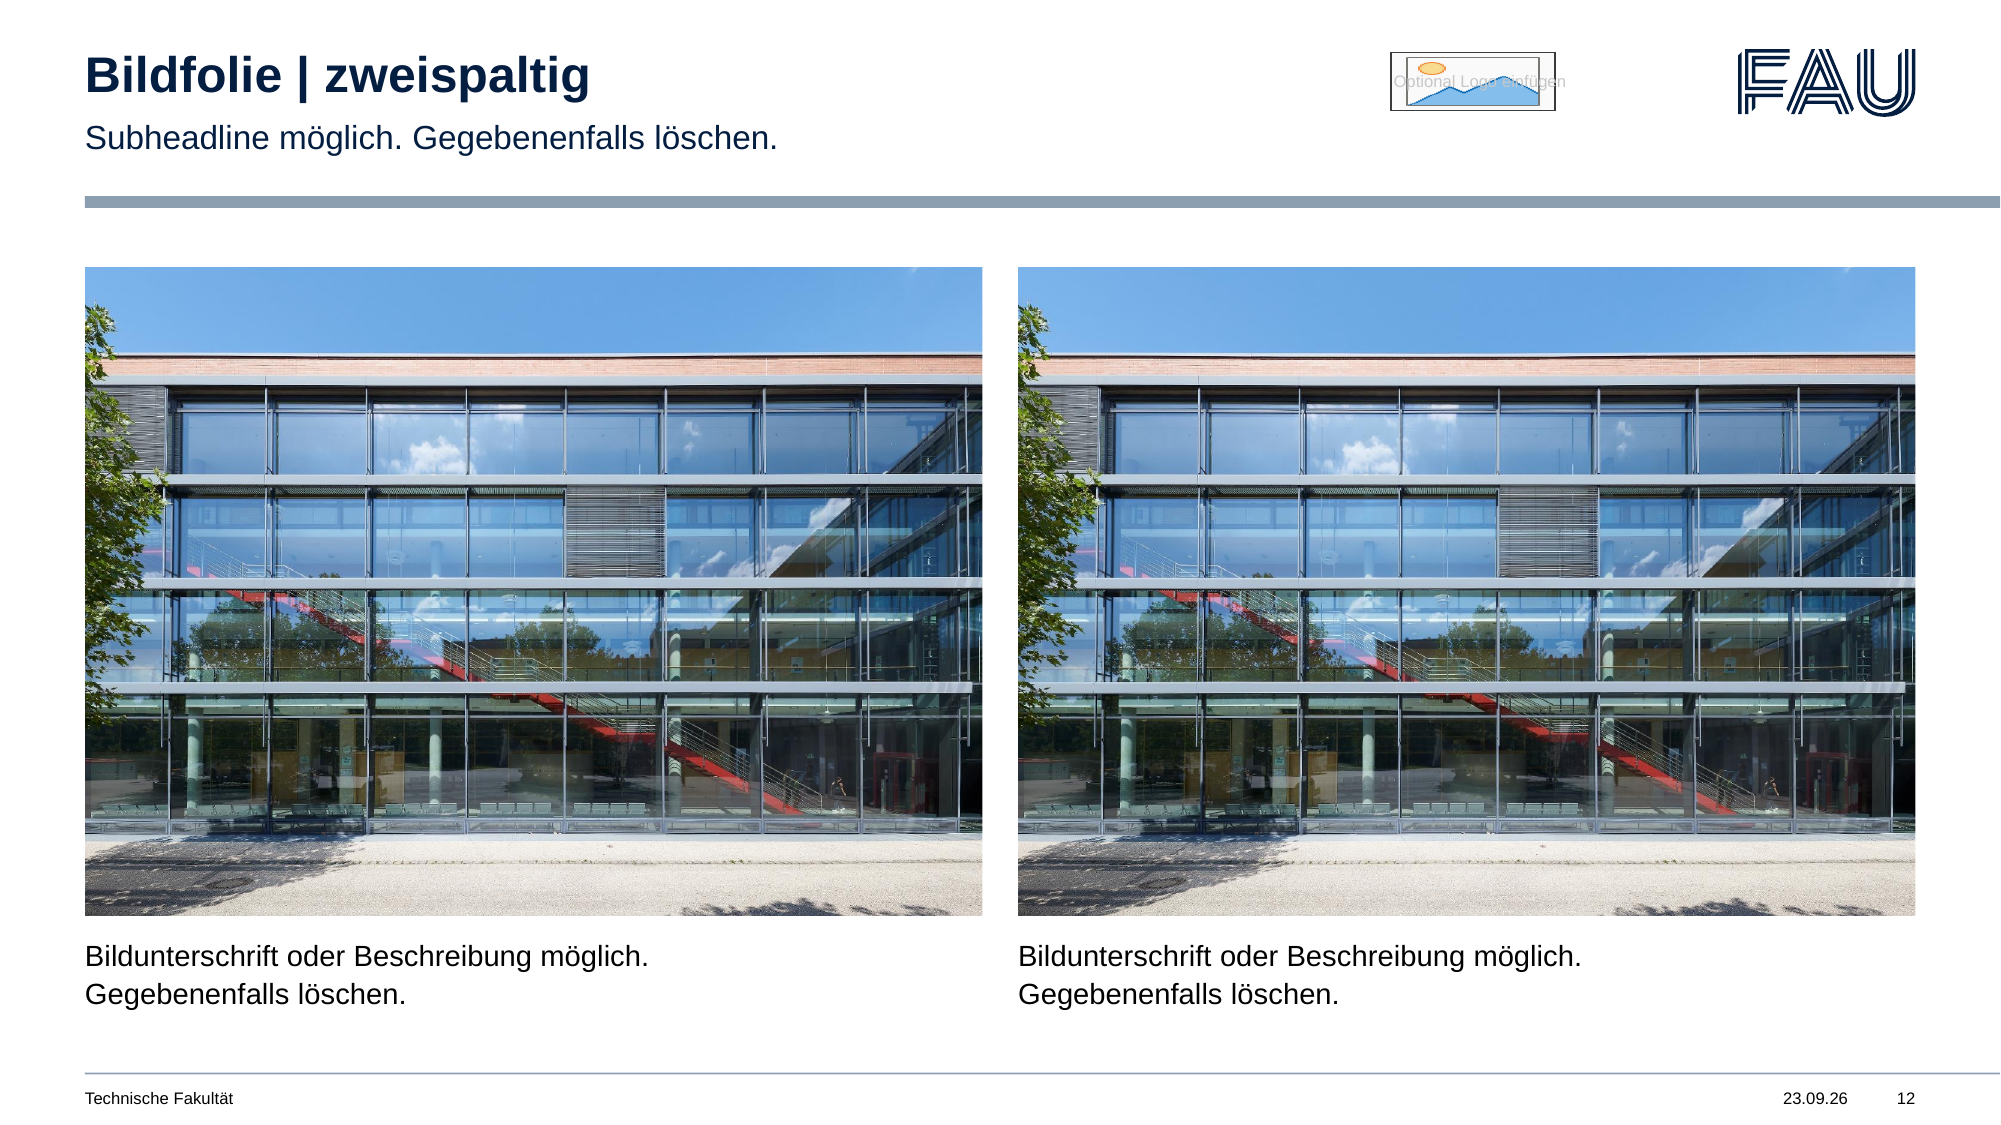

# Bildfolie | zweispaltig
Subheadline möglich. Gegebenenfalls löschen.
Bildunterschrift oder Beschreibung möglich.
Gegebenenfalls löschen.
Bildunterschrift oder Beschreibung möglich.
Gegebenenfalls löschen.
Technische Fakultät